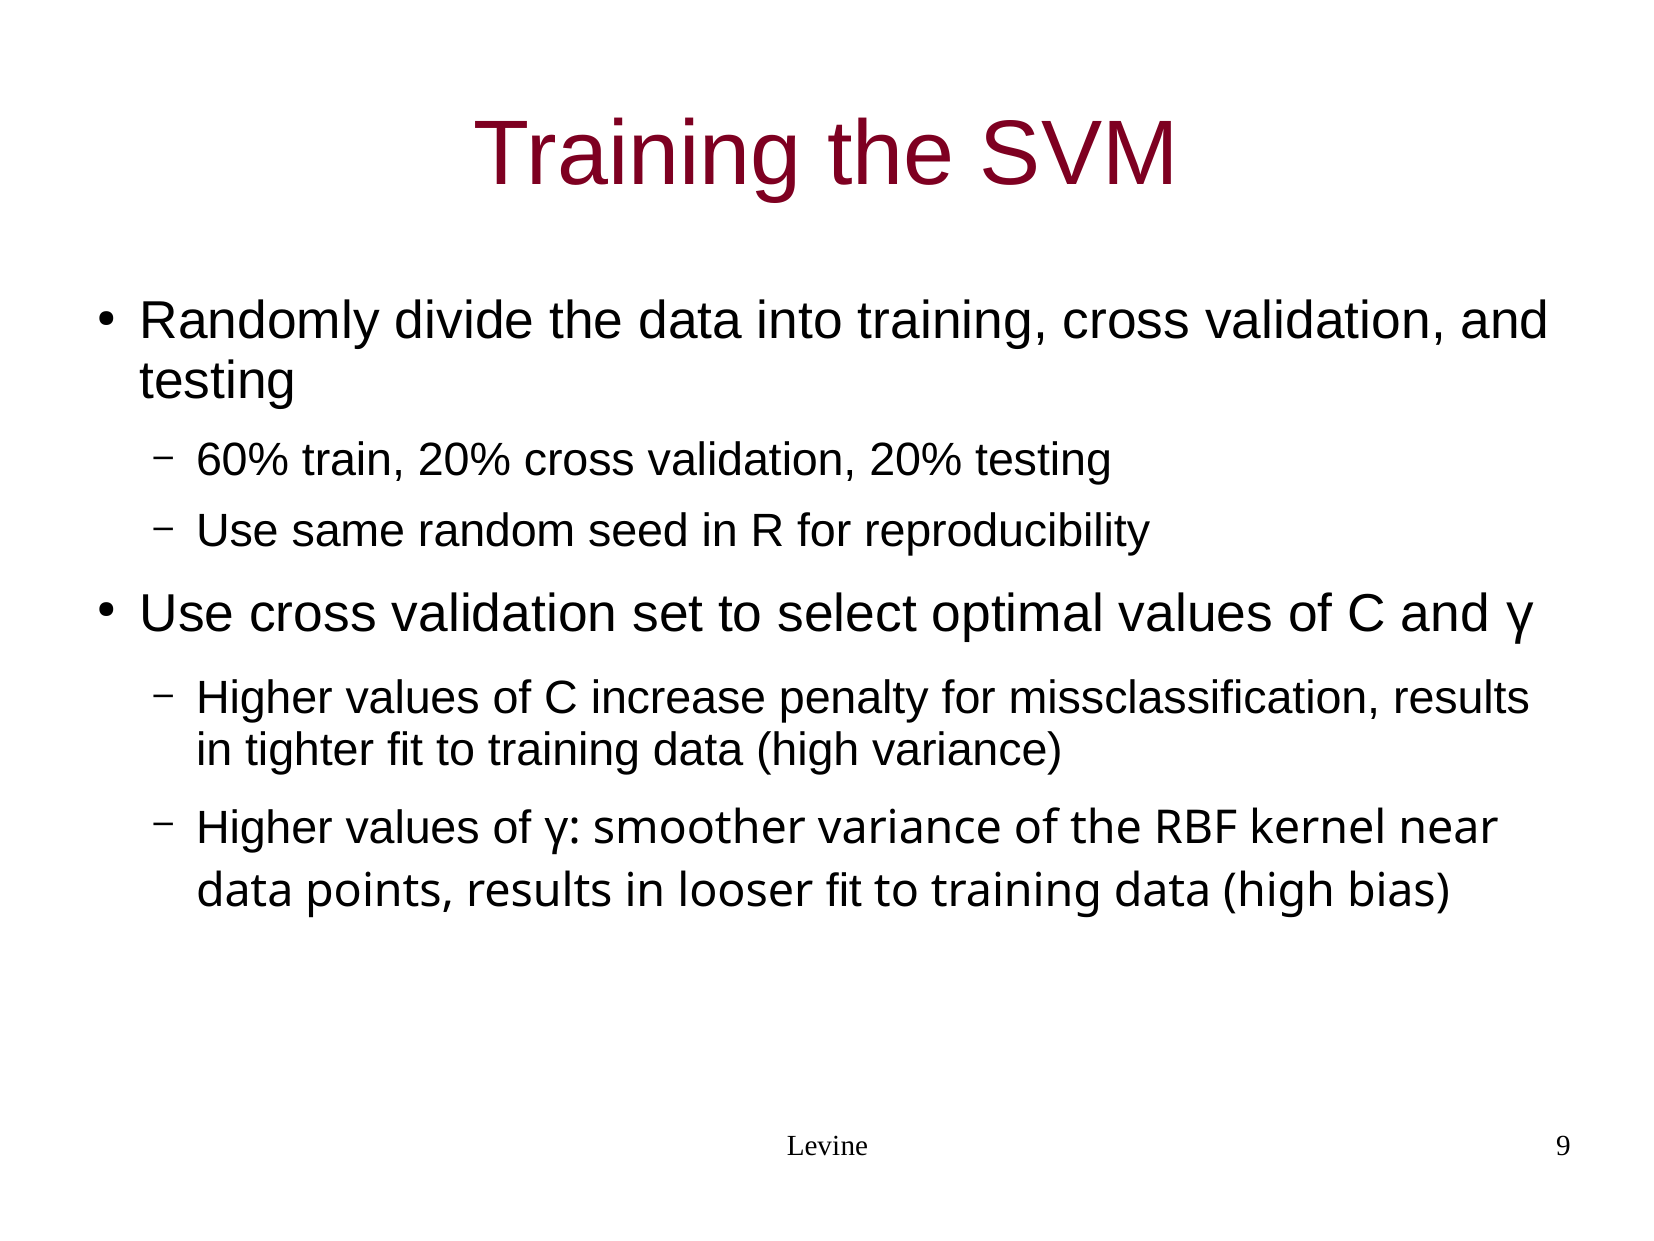

# Training the SVM
Randomly divide the data into training, cross validation, and testing
60% train, 20% cross validation, 20% testing
Use same random seed in R for reproducibility
Use cross validation set to select optimal values of C and γ
Higher values of C increase penalty for missclassification, results in tighter fit to training data (high variance)
Higher values of γ: smoother variance of the RBF kernel near data points, results in looser fit to training data (high bias)
Levine
9